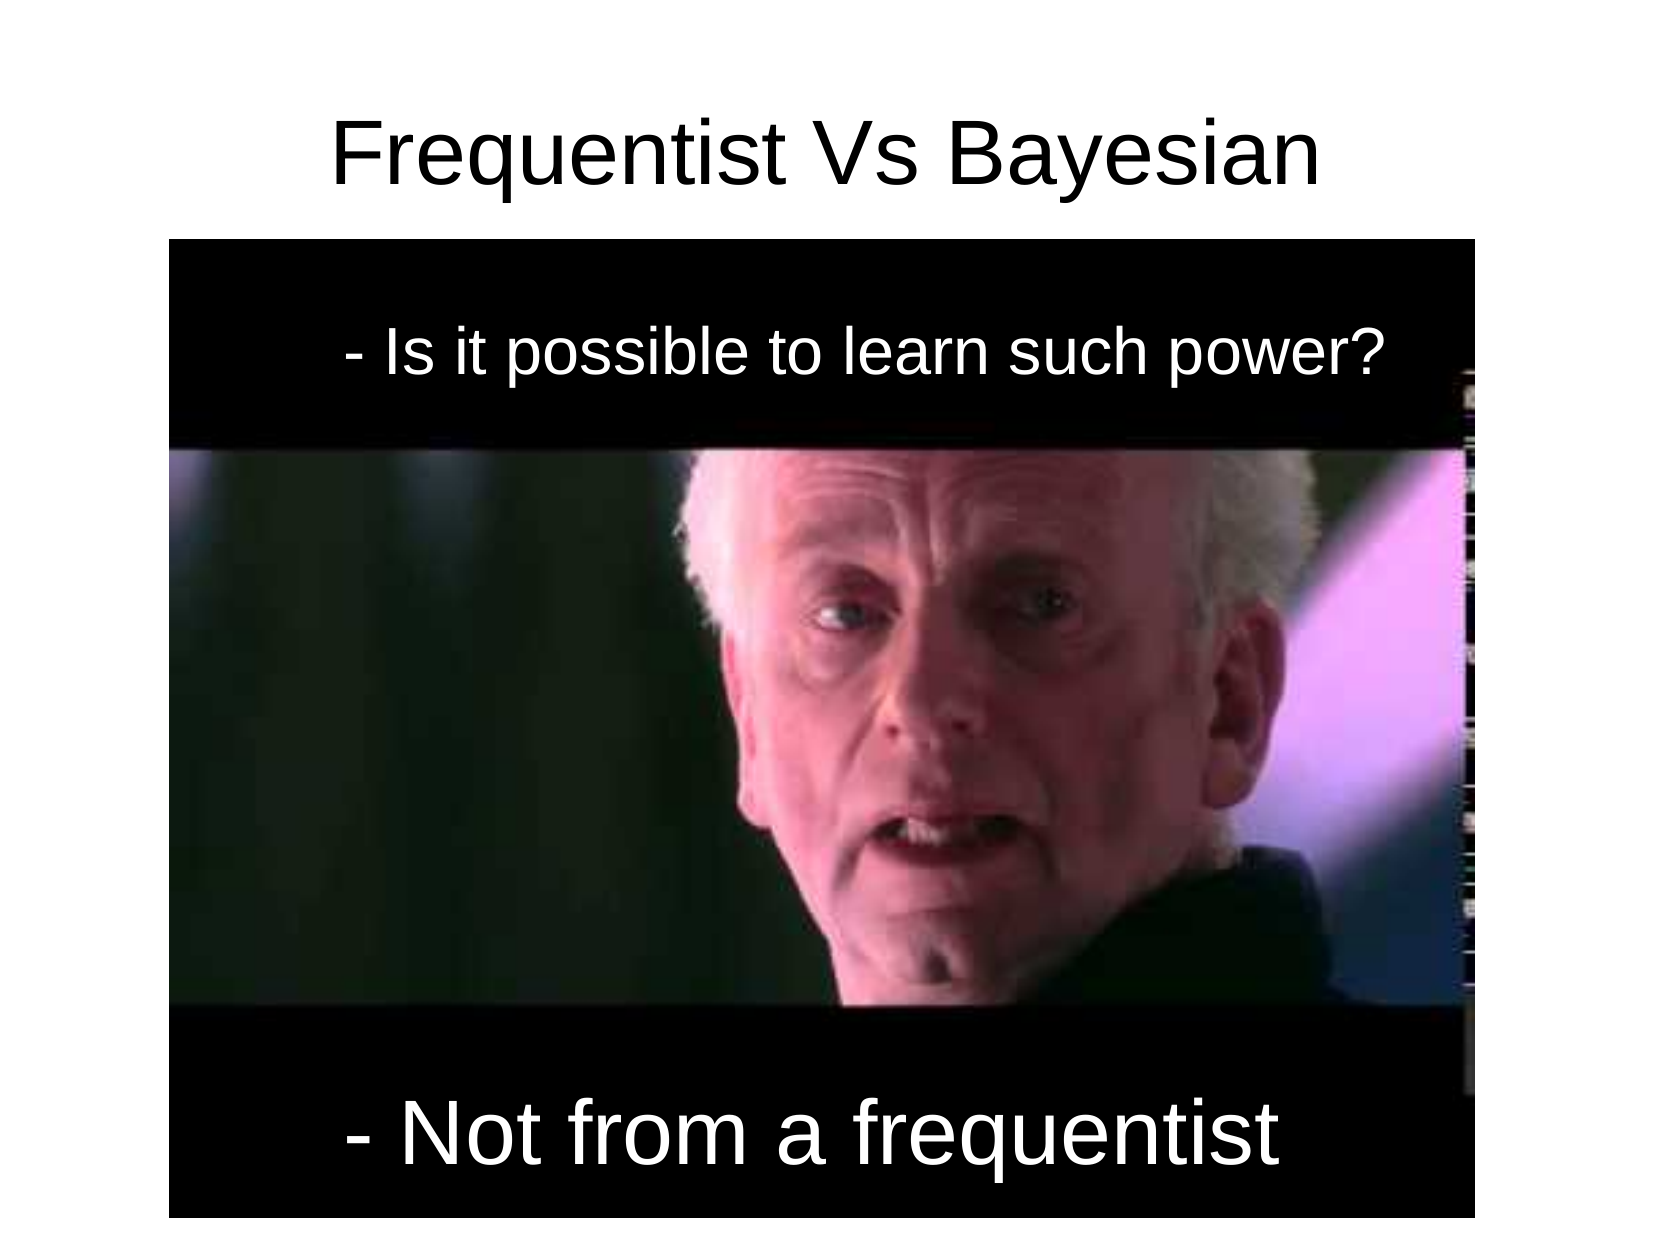

# Frequentist Vs Bayesian
- Is it possible to learn such power?
- Not from a frequentist